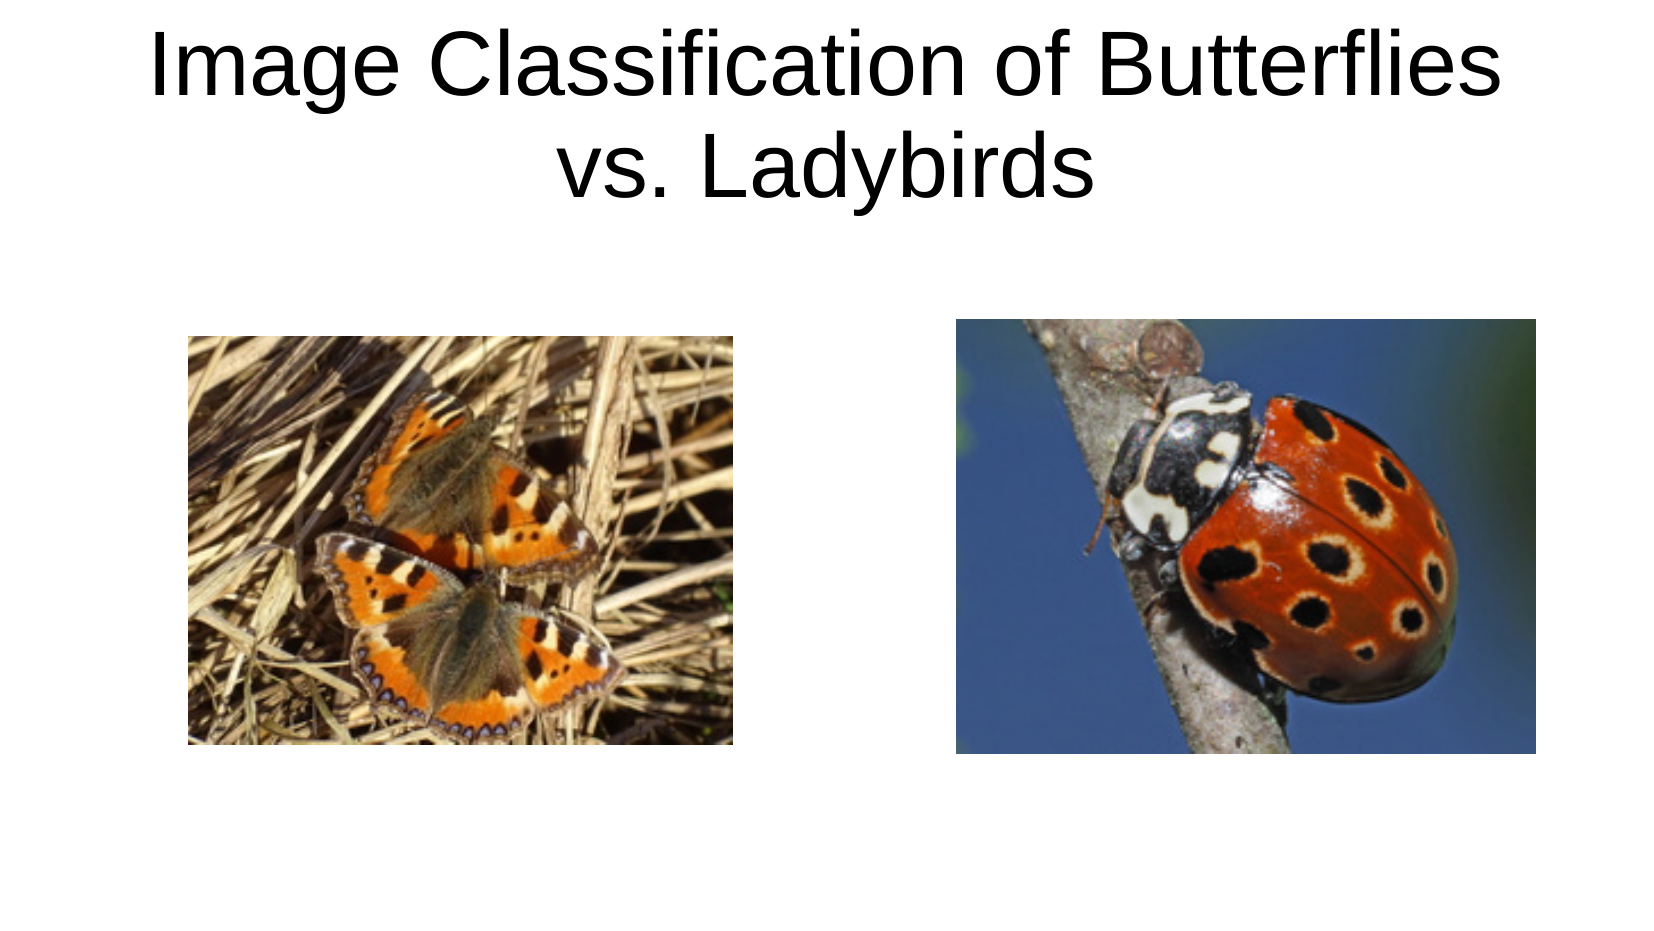

# Image Classification of Butterflies vs. Ladybirds